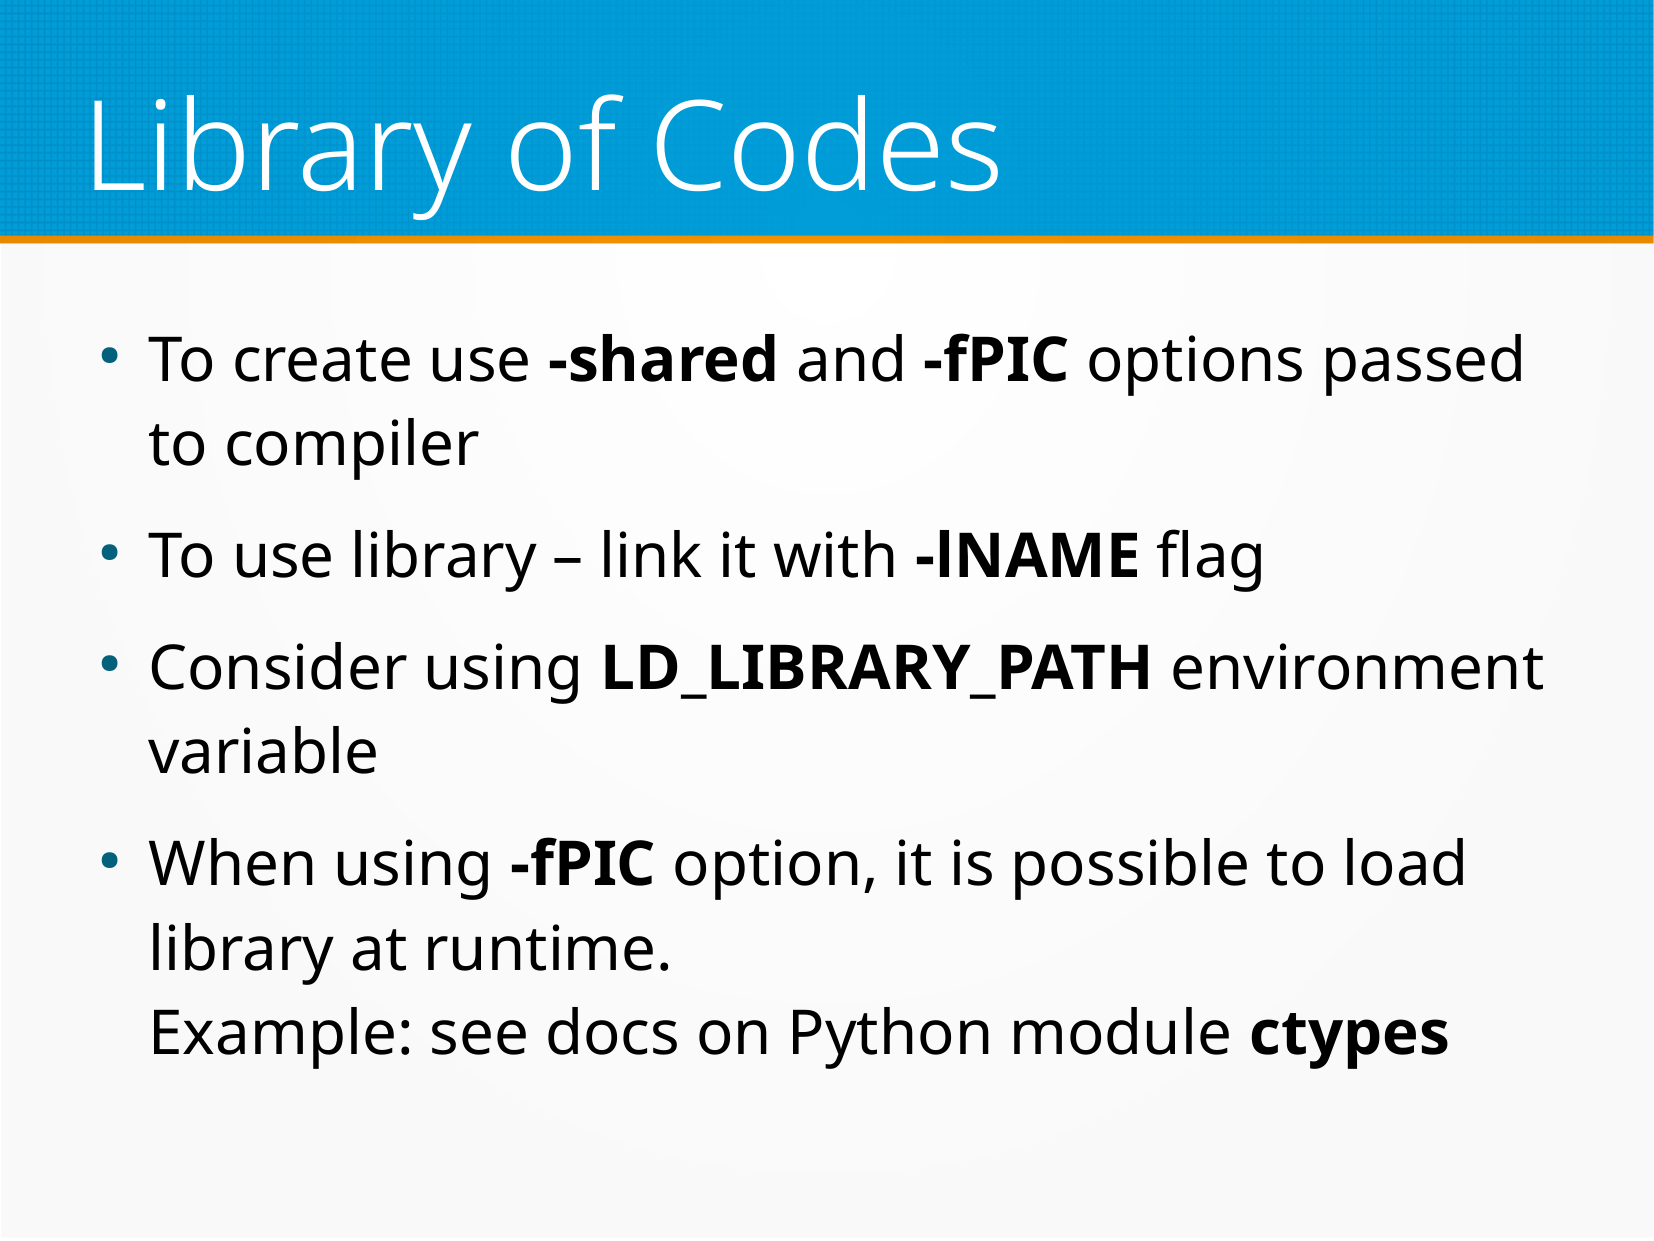

# Library of Codes
To create use -shared and -fPIC options passed to compiler
To use library – link it with -lNAME flag
Consider using LD_LIBRARY_PATH environment variable
When using -fPIC option, it is possible to load library at runtime.
Example: see docs on Python module ctypes